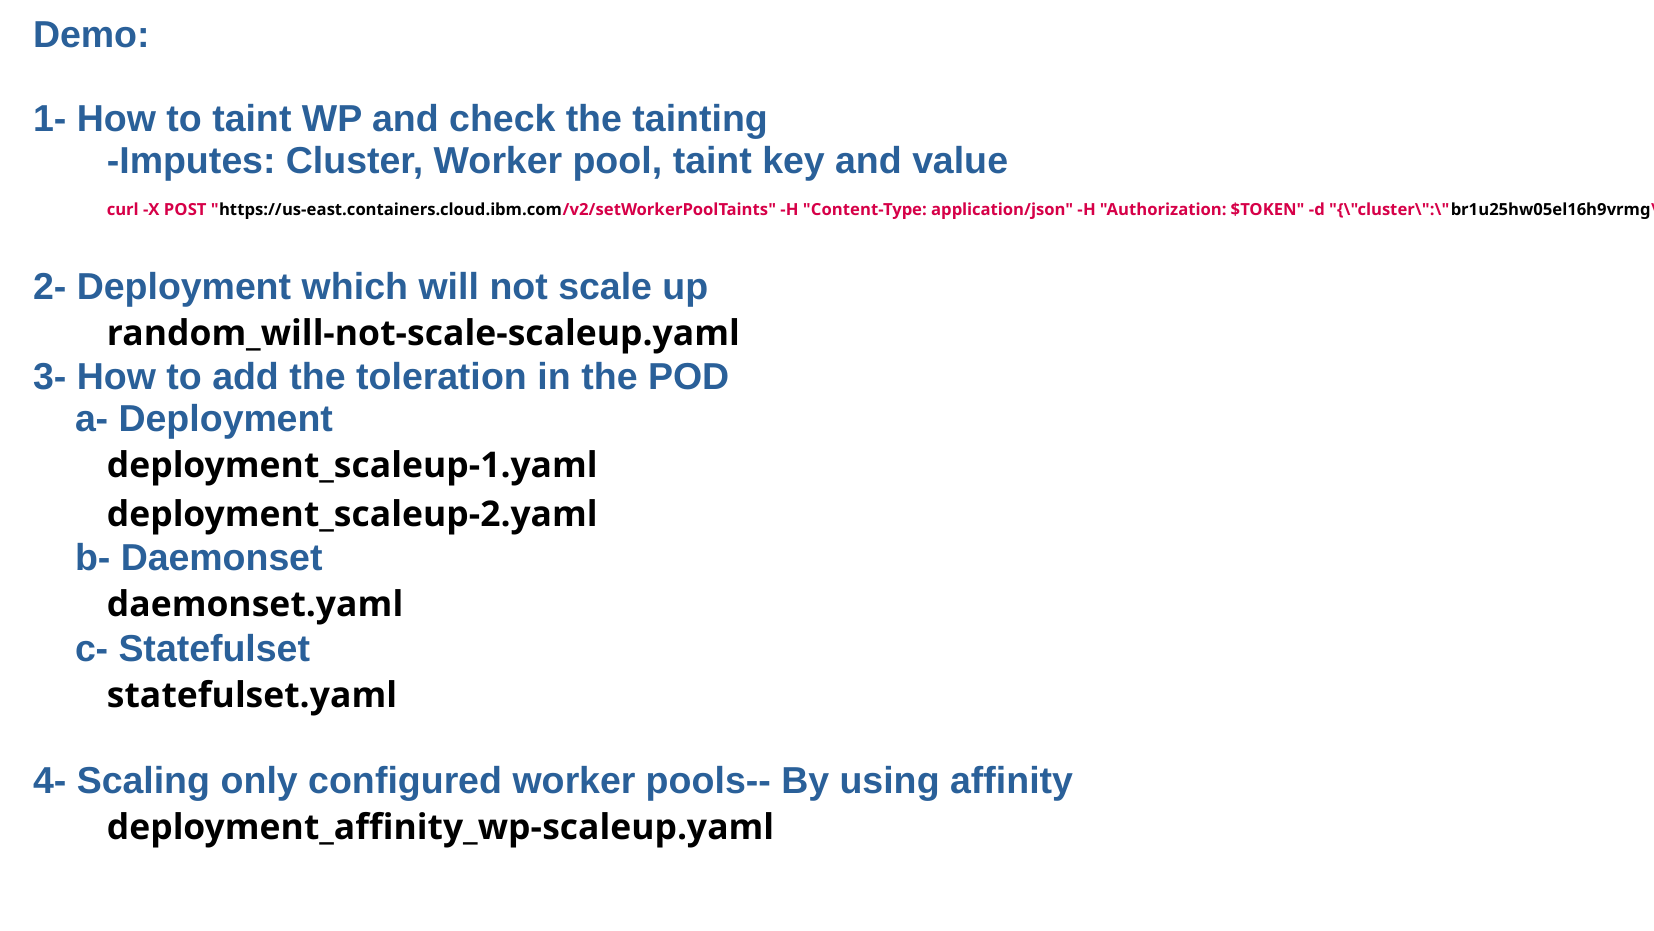

Demo:
1- How to taint WP and check the tainting
	-Imputes: Cluster, Worker pool, taint key and value
	curl -X POST "https://us-east.containers.cloud.ibm.com/v2/setWorkerPoolTaints" -H "Content-Type: application/json" -H "Authorization: $TOKEN" -d "{\"cluster\":\"br1u25hw05el16h9vrmg\",\"workerpool\":\"br1u25hw05el16h9vrmg-cf5b030\",\"taints\":{\"key\":\"value1:NoSchedule\"}}"
2- Deployment which will not scale up
	random_will-not-scale-scaleup.yaml
3- How to add the toleration in the POD
 a- Deployment
	deployment_scaleup-1.yaml
	deployment_scaleup-2.yaml
 b- Daemonset
	daemonset.yaml
 c- Statefulset
	statefulset.yaml
4- Scaling only configured worker pools-- By using affinity
	deployment_affinity_wp-scaleup.yaml